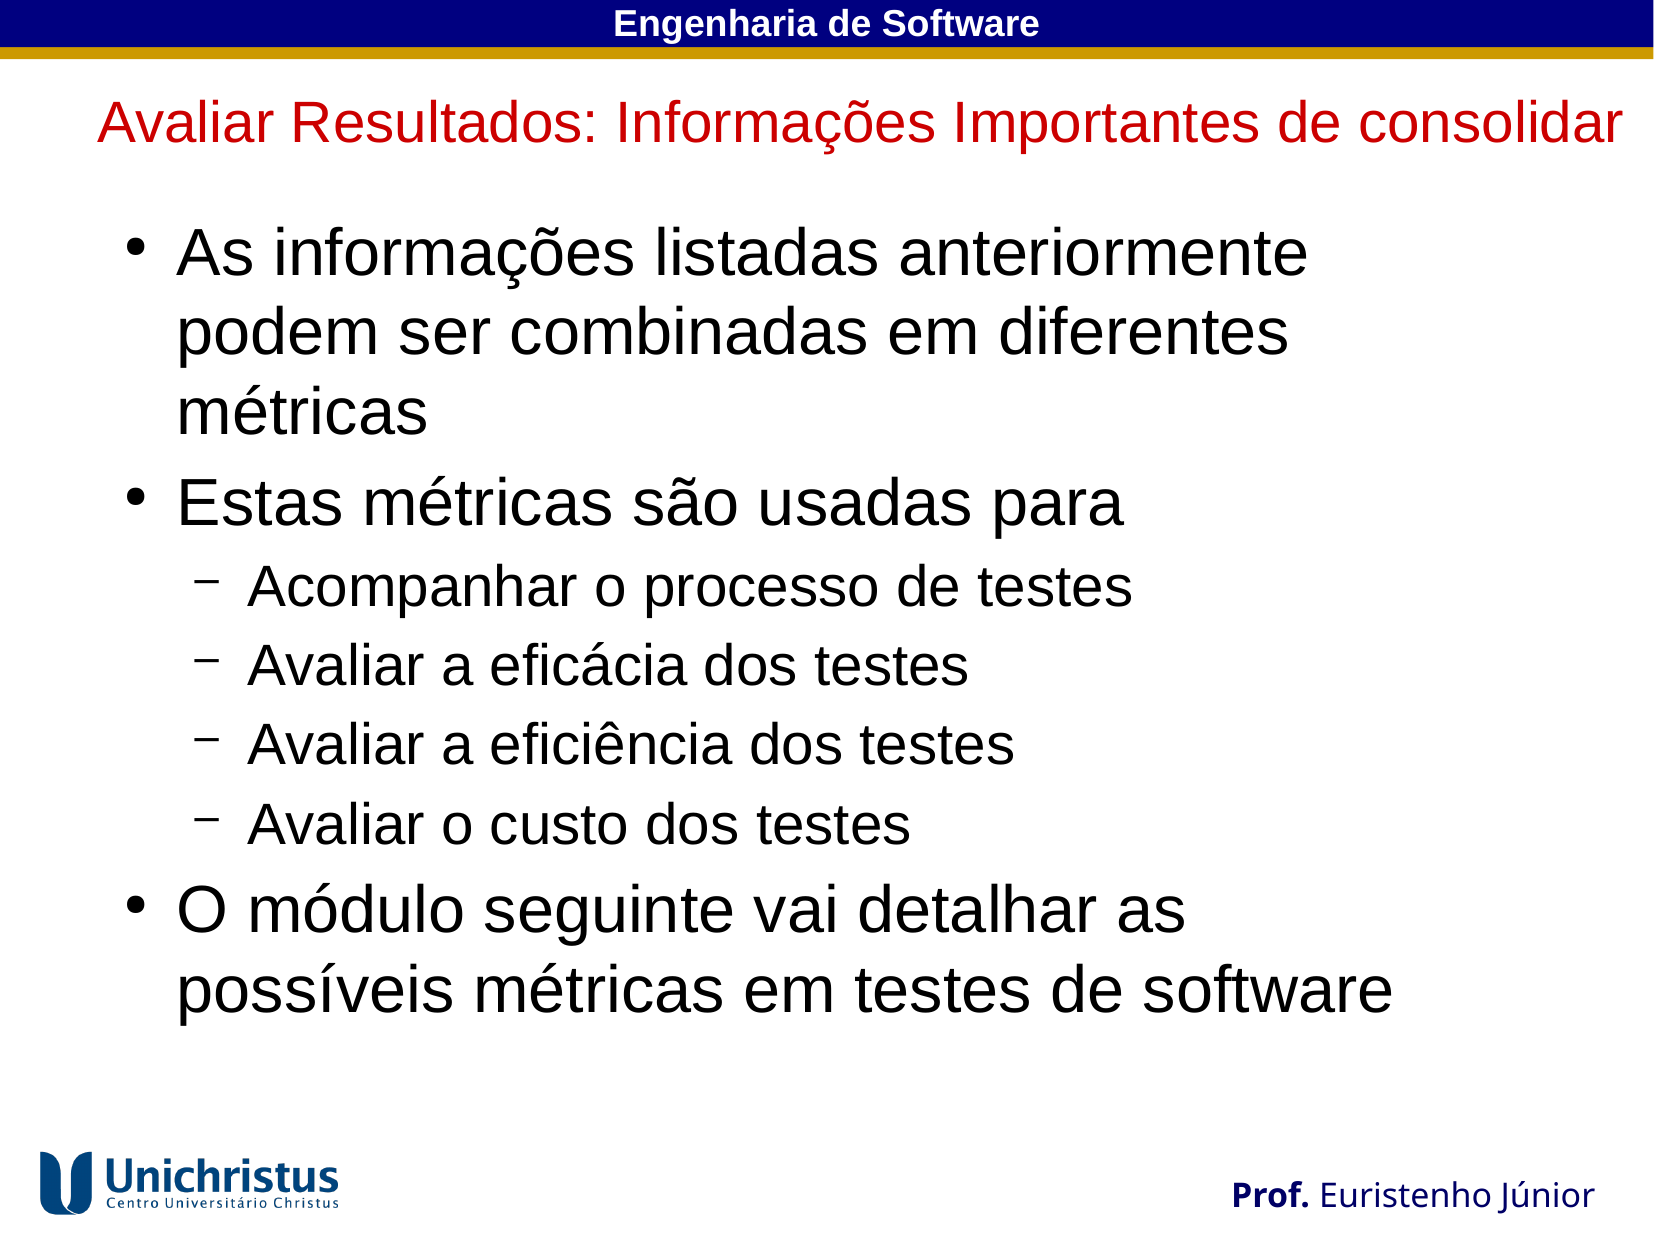

Engenharia de Software
Avaliar Resultados: Informações Importantes de consolidar
# As informações listadas anteriormente podem ser combinadas em diferentes métricas
Estas métricas são usadas para
Acompanhar o processo de testes
Avaliar a eficácia dos testes
Avaliar a eficiência dos testes
Avaliar o custo dos testes
O módulo seguinte vai detalhar as possíveis métricas em testes de software
Prof. Euristenho Júnior